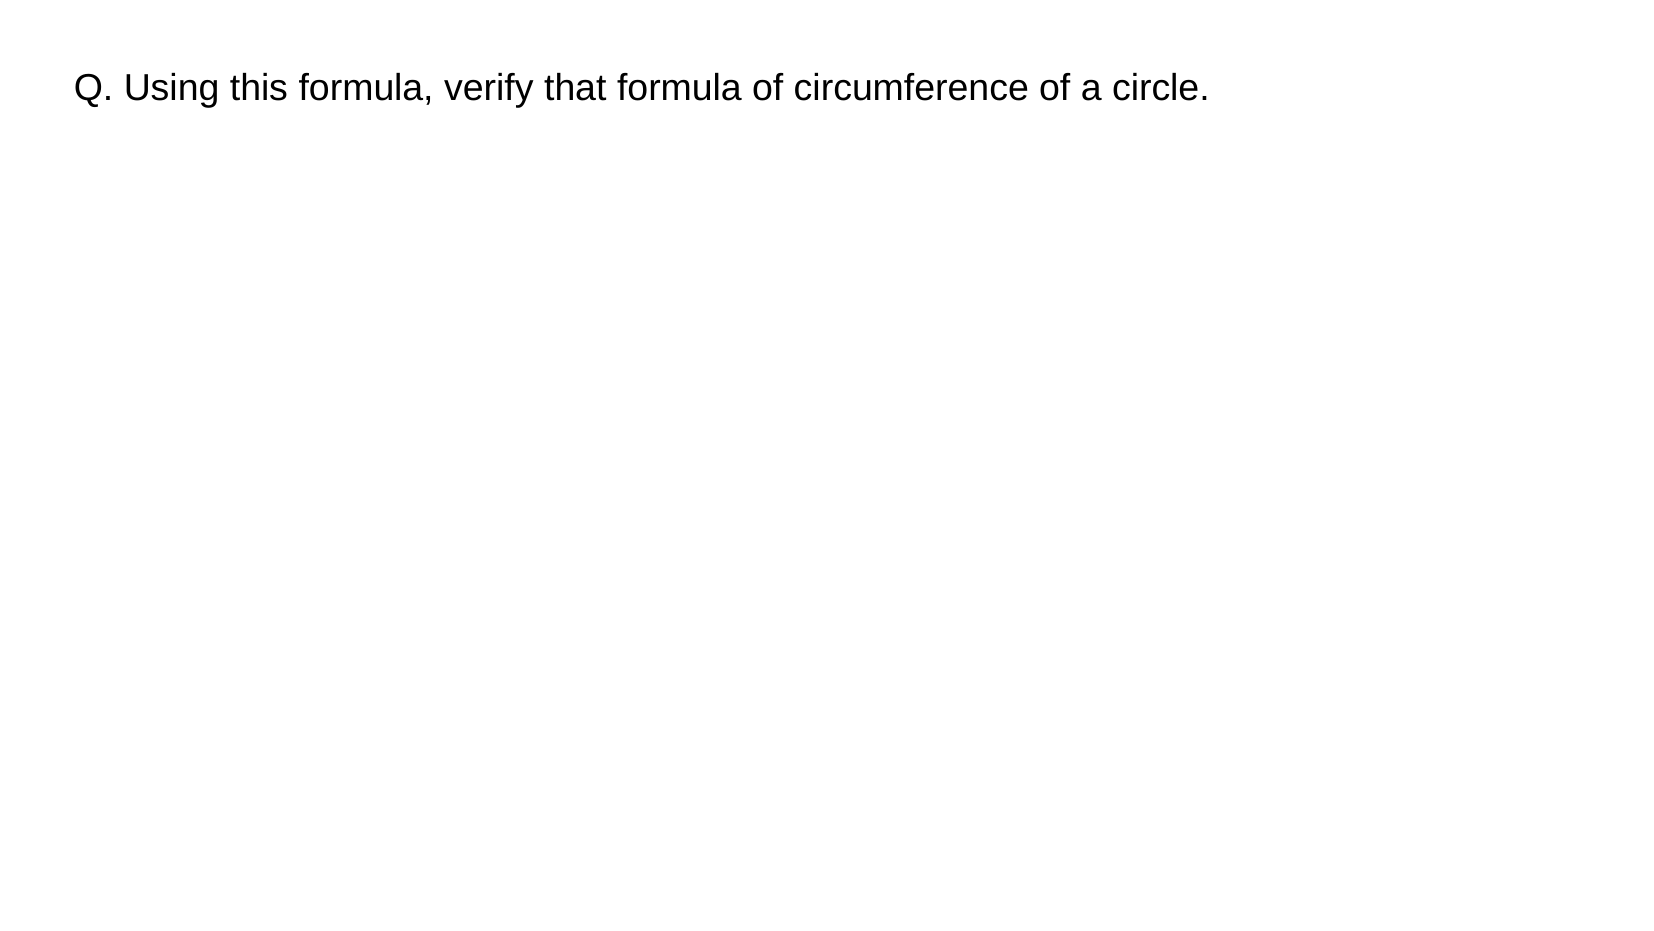

Q. Using this formula, verify that formula of circumference of a circle.